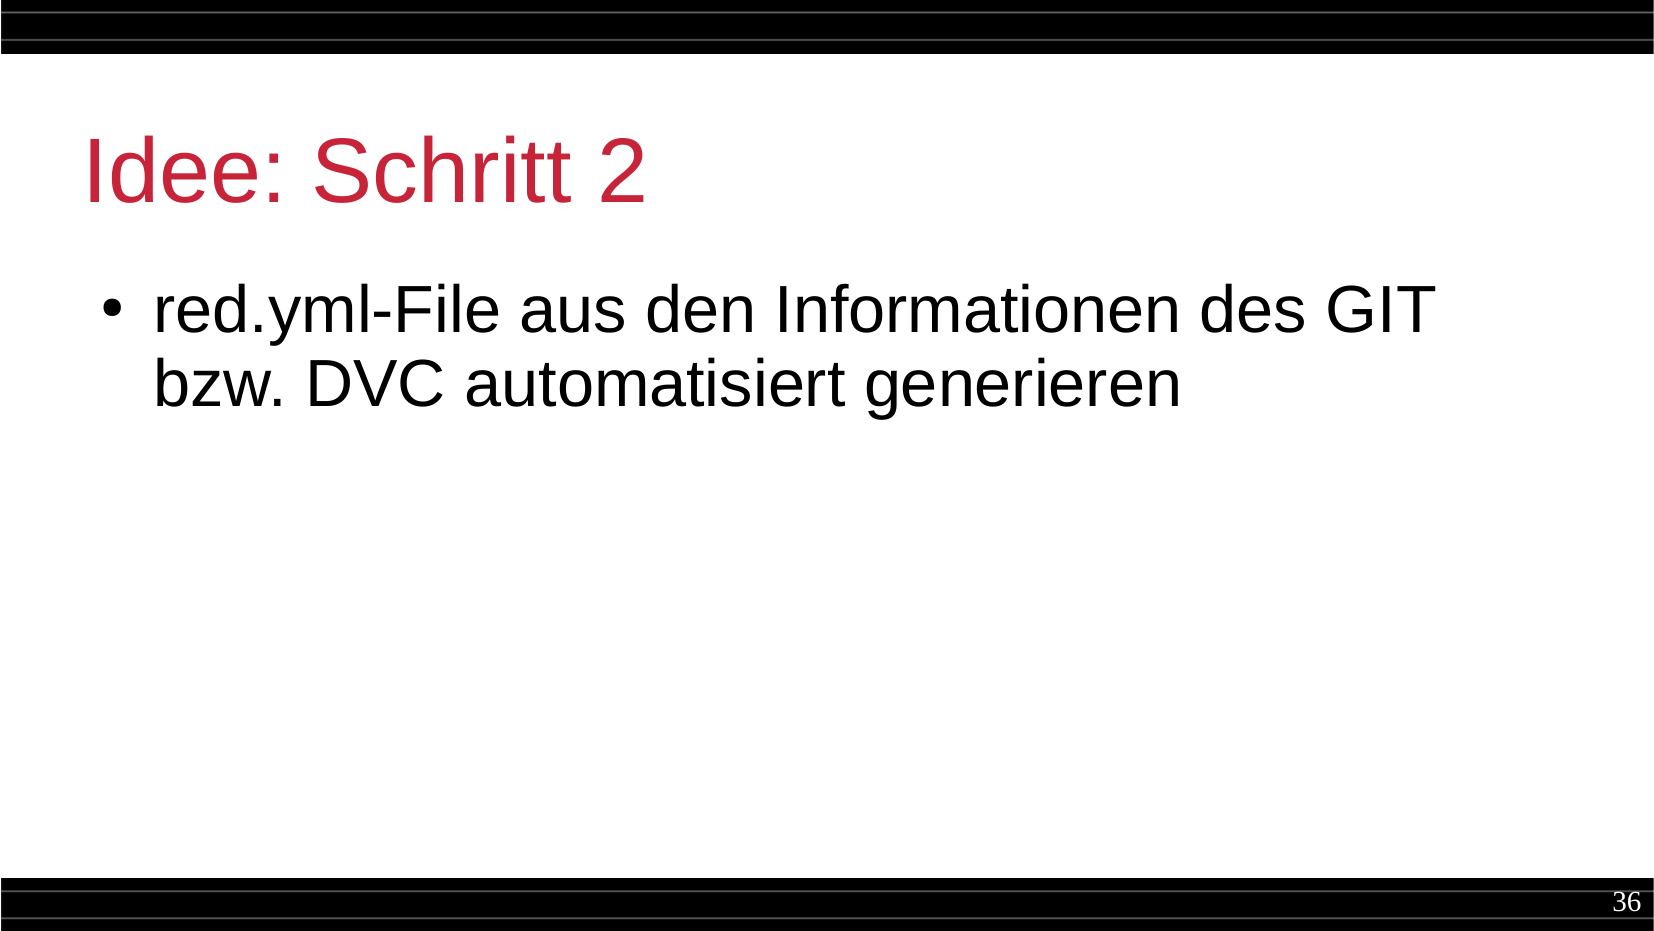

# Idee: Schritt 2
red.yml-File aus den Informationen des GIT bzw. DVC automatisiert generieren